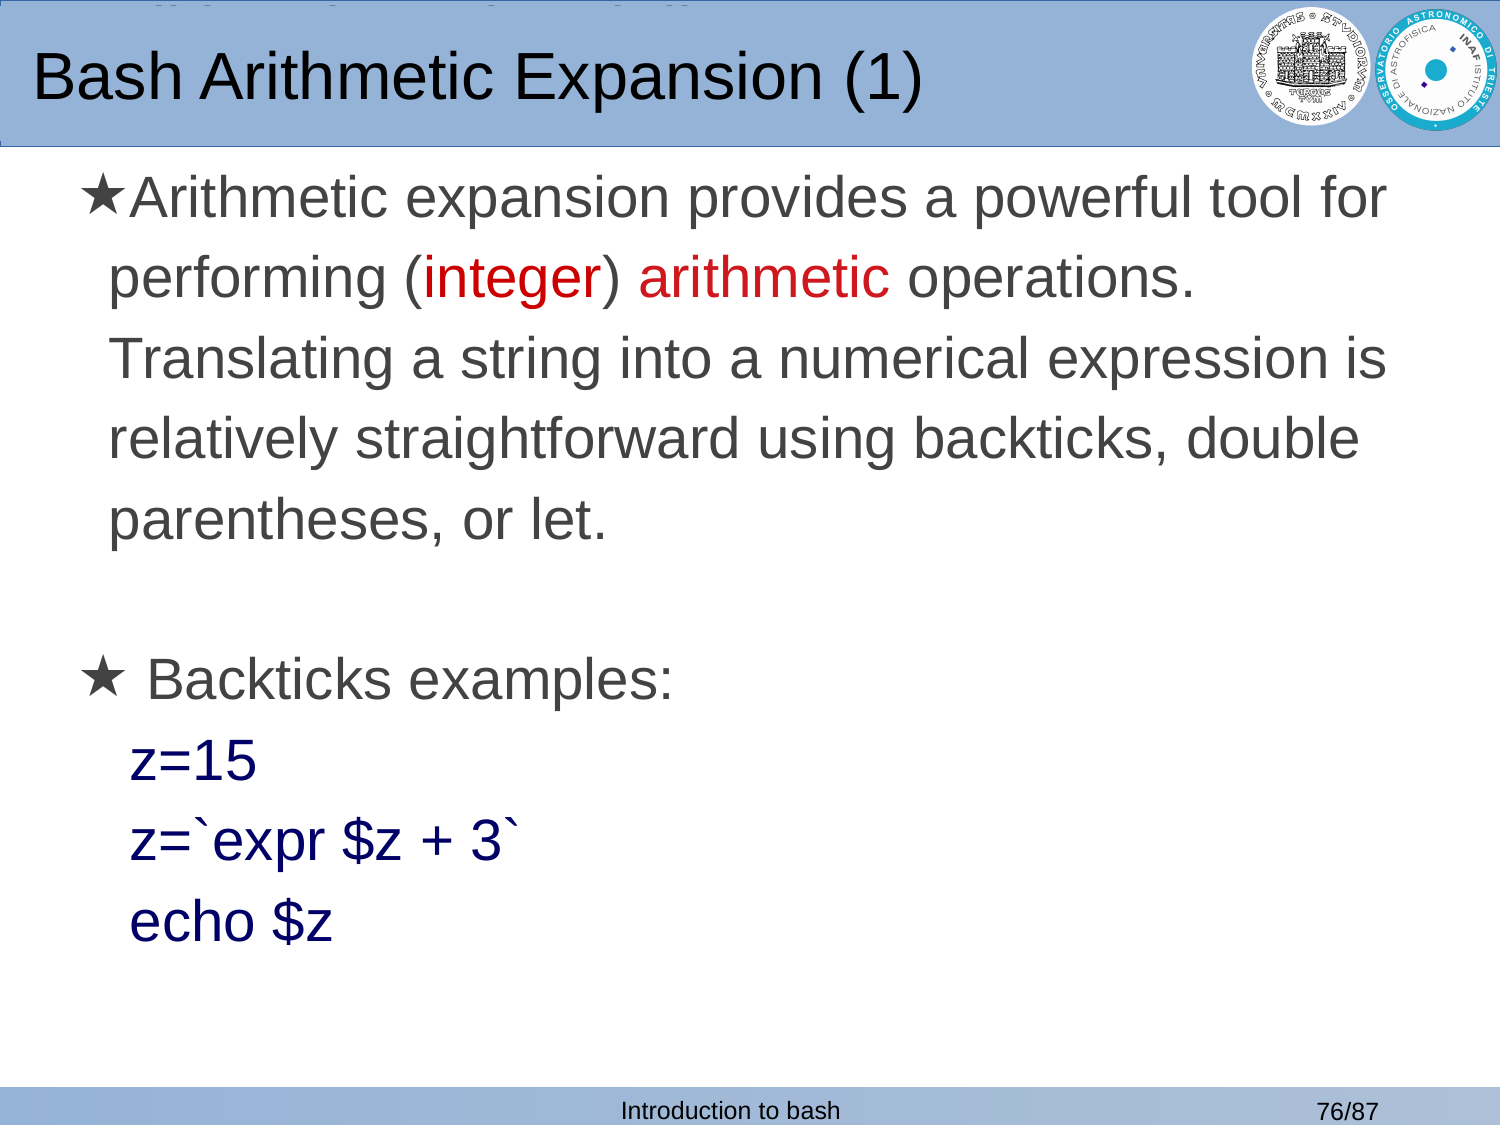

# Traditional service delivery
Bash Arithmetic Expansion (1)
Arithmetic expansion provides a powerful tool for performing (integer) arithmetic operations. Translating a string into a numerical expression is relatively straightforward using backticks, double parentheses, or let.
 Backticks examples:
z=15
z=`expr $z + 3`
echo $z